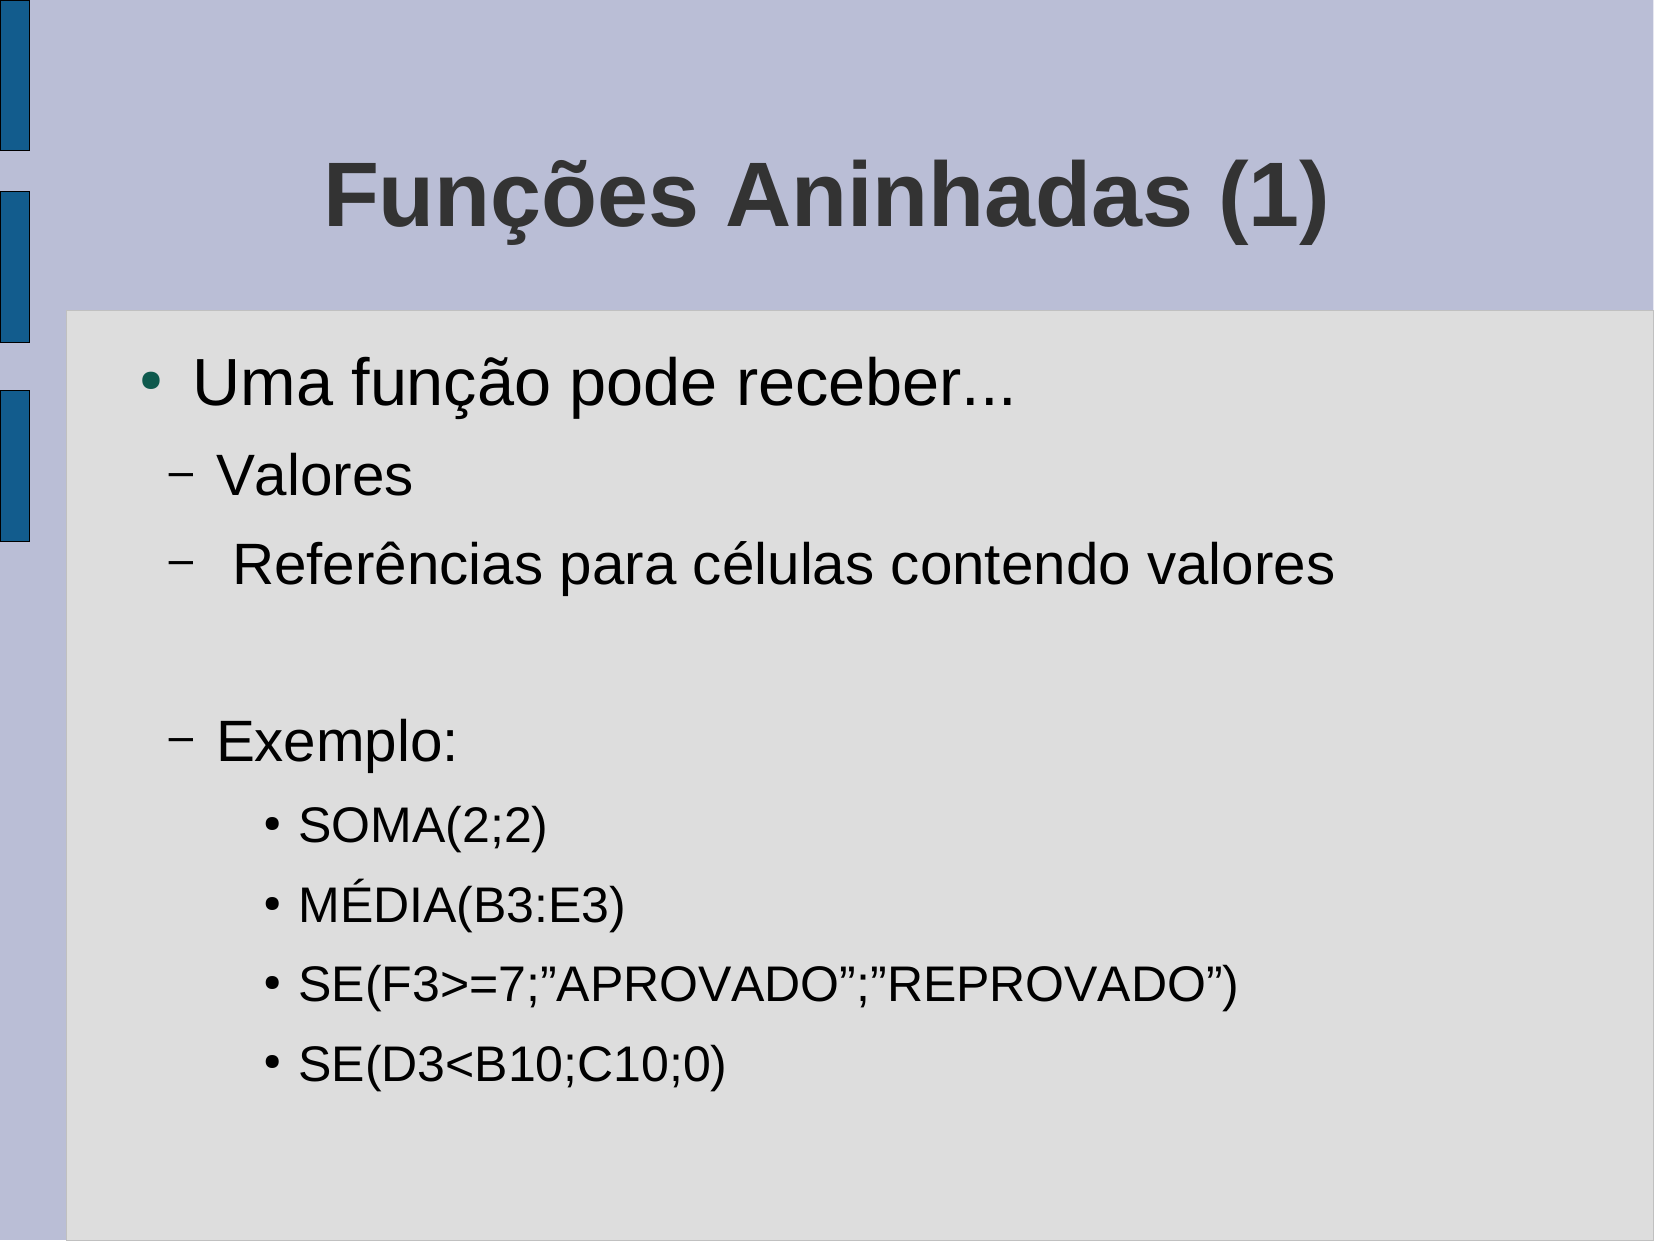

# Funções Aninhadas (1)
Uma função pode receber...
Valores
 Referências para células contendo valores
Exemplo:
SOMA(2;2)
MÉDIA(B3:E3)
SE(F3>=7;”APROVADO”;”REPROVADO”)
SE(D3<B10;C10;0)